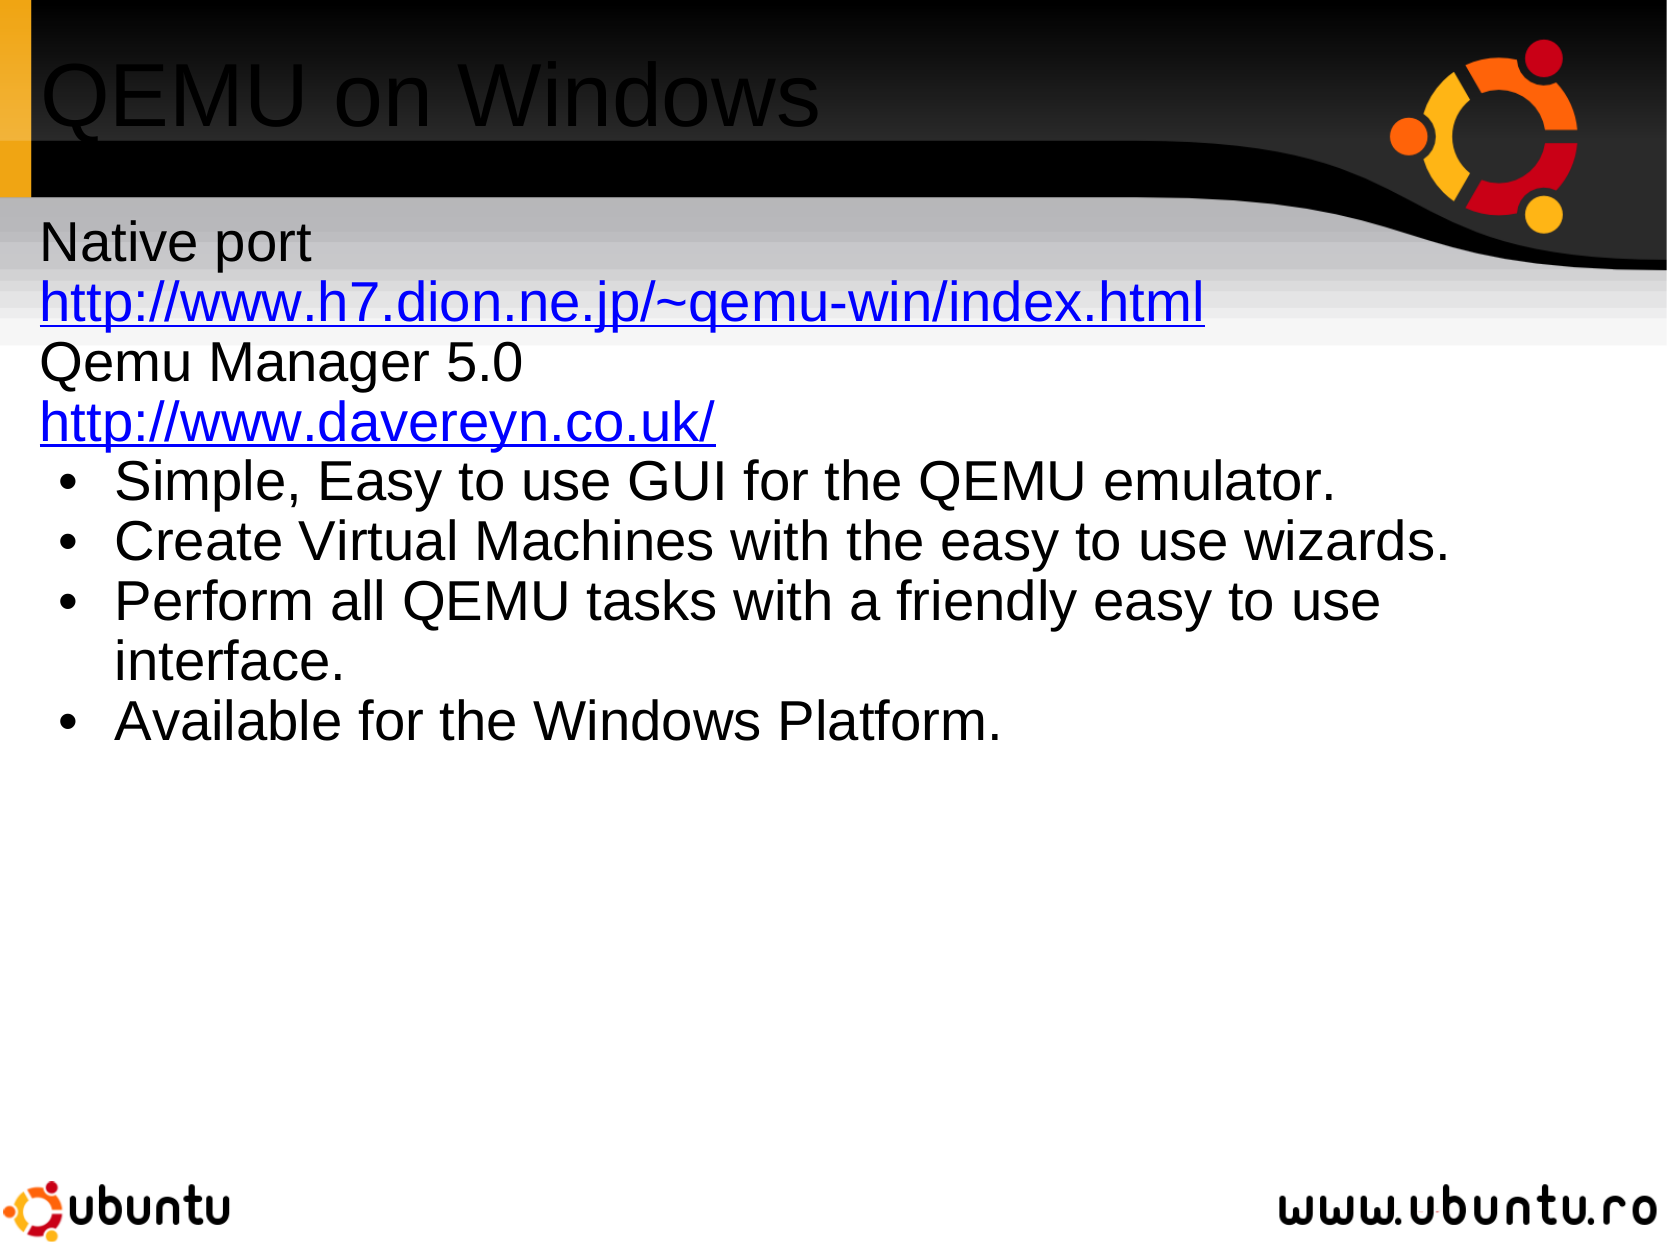

# QEMU on Windows
Native port
http://www.h7.dion.ne.jp/~qemu-win/index.html
Qemu Manager 5.0
http://www.davereyn.co.uk/
Simple, Easy to use GUI for the QEMU emulator.
Create Virtual Machines with the easy to use wizards.
Perform all QEMU tasks with a friendly easy to use interface.
Available for the Windows Platform.